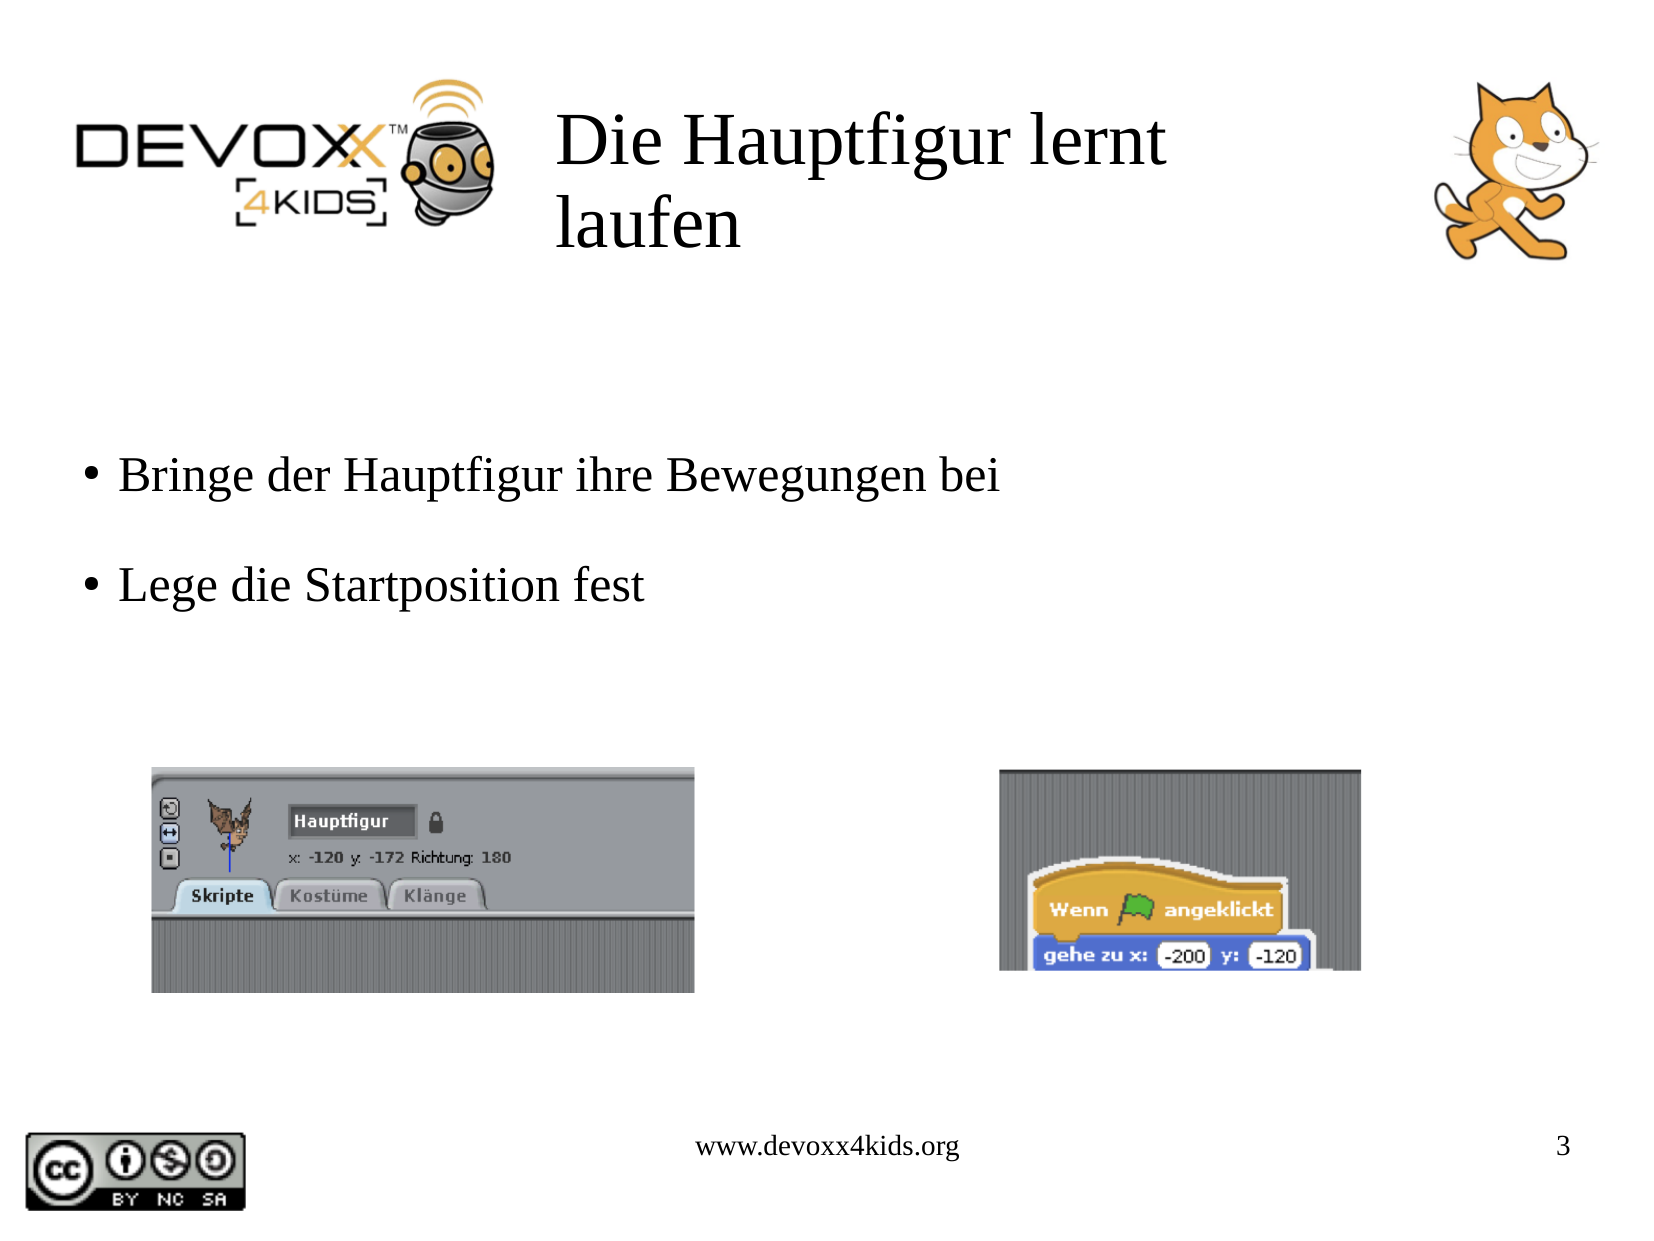

# Die Hauptfigur lernt laufen
Bringe der Hauptfigur ihre Bewegungen bei
Lege die Startposition fest
www.devoxx4kids.org
3